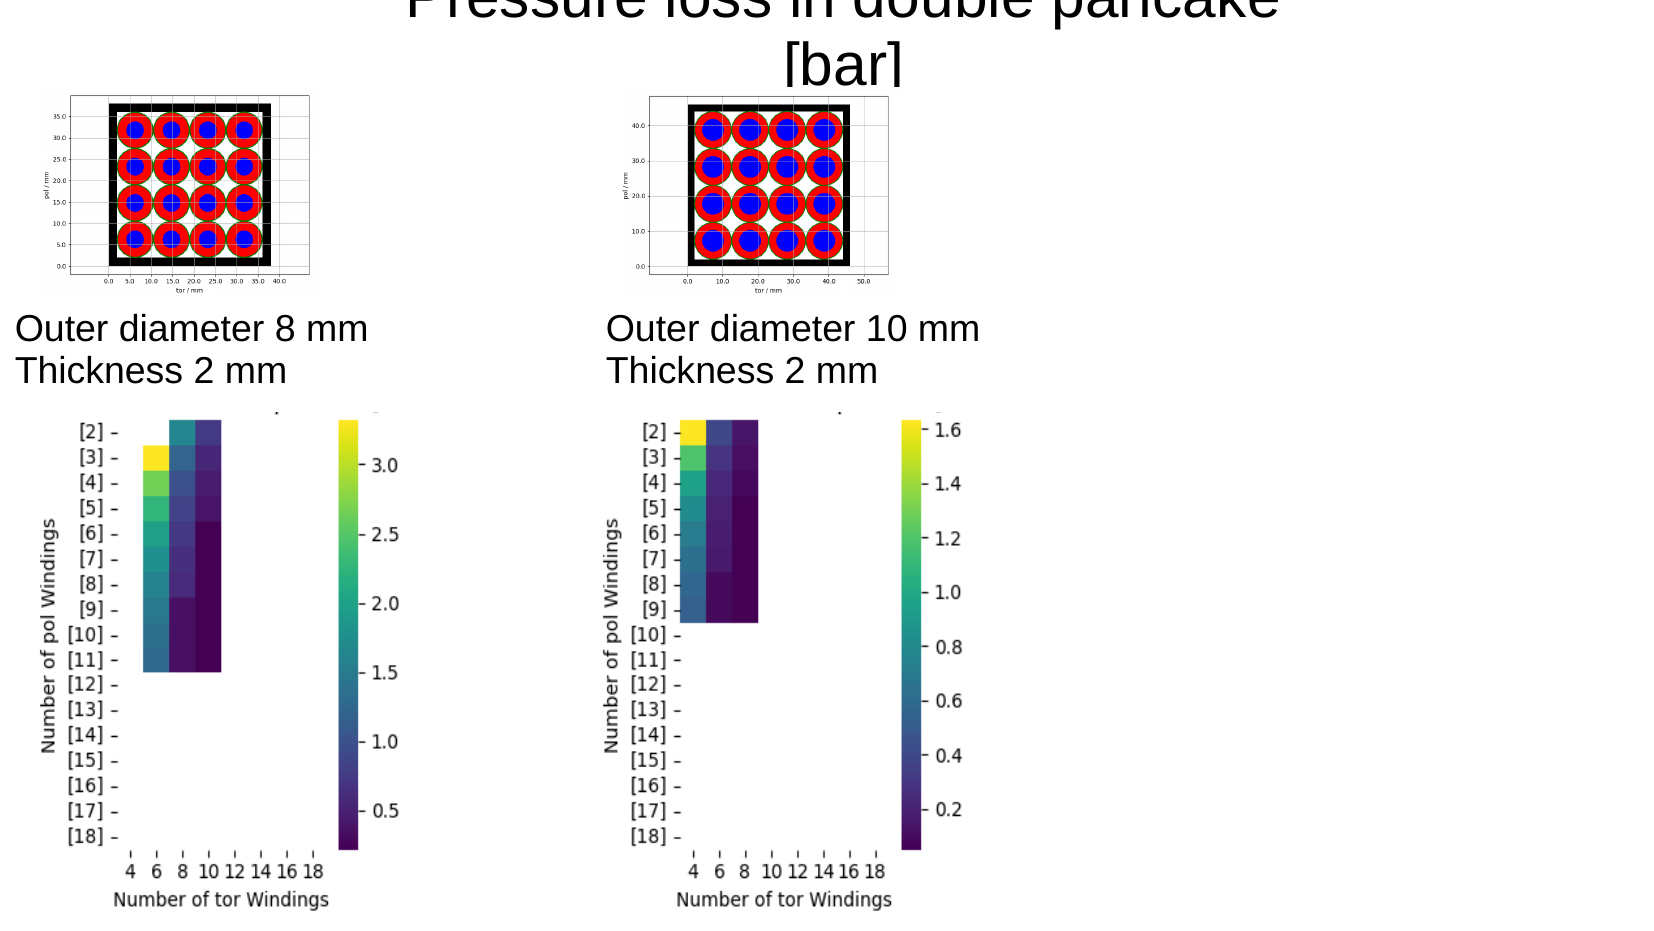

# Pressure loss in double pancake [bar]
Outer diameter 8 mm
Thickness 2 mm
Outer diameter 10 mm
Thickness 2 mm